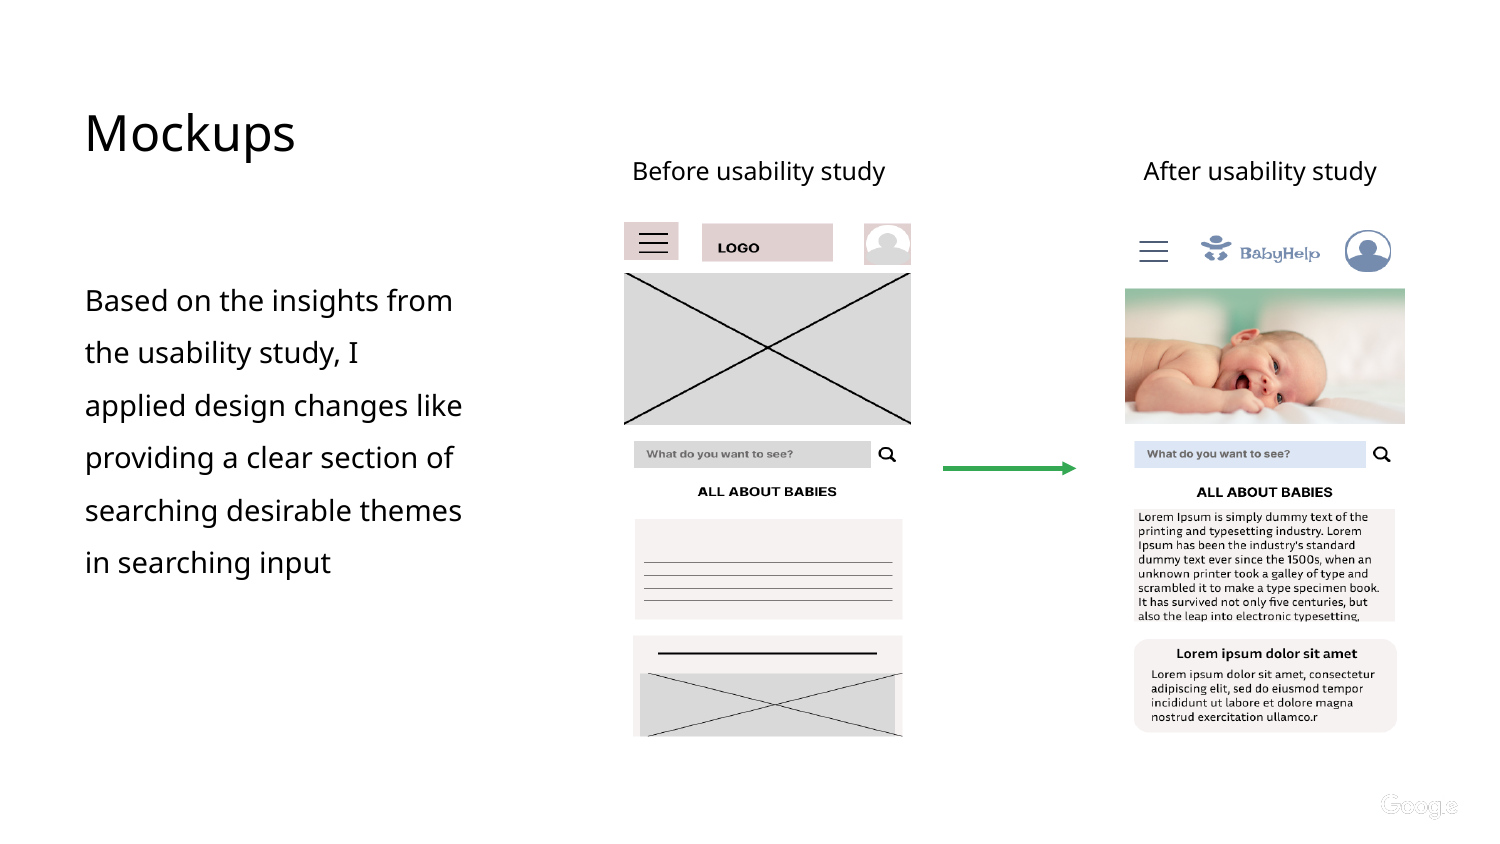

Mockups
Before usability study
After usability study
Based on the insights from the usability study, I applied design changes like providing a clear section of searching desirable themes in searching input
Mockup 1 before
Mockup 1 after